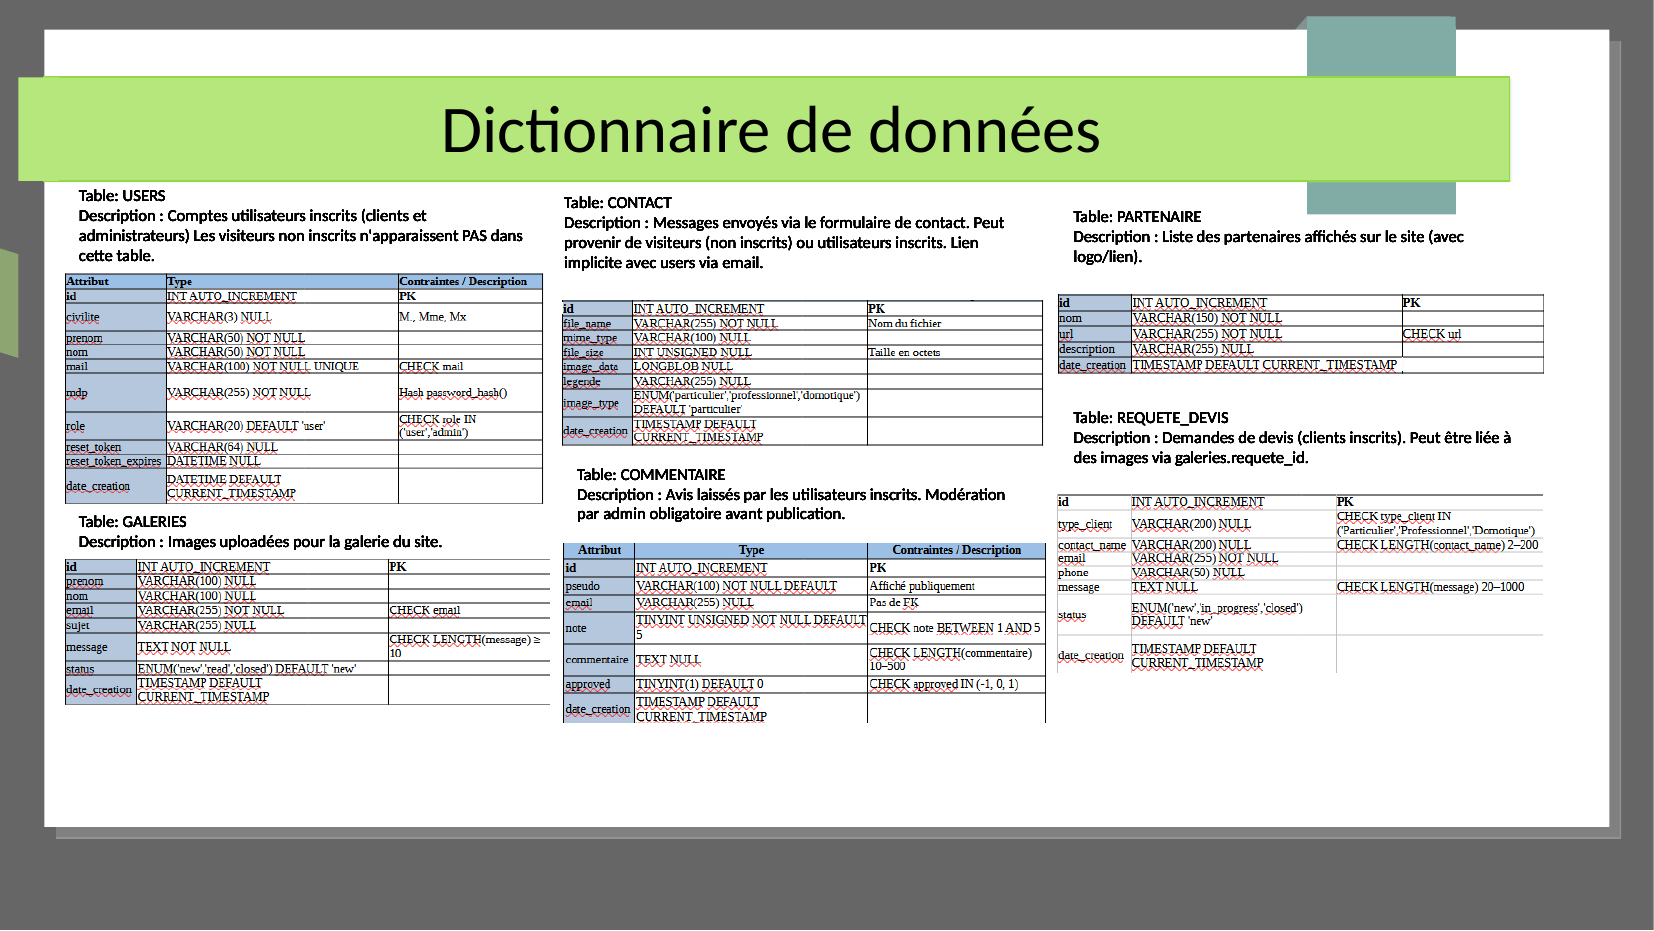

# Dictionnaire de données
Table: USERS
Description : Comptes utilisateurs inscrits (clients et administrateurs) Les visiteurs non inscrits n'apparaissent PAS dans cette table.
Table: USERS
Description : Comptes utilisateurs inscrits (clients et administrateurs) Les visiteurs non inscrits n'apparaissent PAS dans cette table.
Table: USERS
Description : Comptes utilisateurs inscrits (clients et administrateurs) Les visiteurs non inscrits n'apparaissent PAS dans cette table.
Table: USERS
Description : Comptes utilisateurs inscrits (clients et administrateurs) Les visiteurs non inscrits n'apparaissent PAS dans cette table.
Table: USERS
Description : Comptes utilisateurs inscrits (clients et administrateurs) Les visiteurs non inscrits n'apparaissent PAS dans cette table.
Table: USERS
Description : Comptes utilisateurs inscrits (clients et administrateurs) Les visiteurs non inscrits n'apparaissent PAS dans cette table.
Table: USERS
Description : Comptes utilisateurs inscrits (clients et administrateurs) Les visiteurs non inscrits n'apparaissent PAS dans cette table.
Table: USERS
Description : Comptes utilisateurs inscrits (clients et administrateurs) Les visiteurs non inscrits n'apparaissent PAS dans cette table.
Table: CONTACT
Description : Messages envoyés via le formulaire de contact. Peut provenir de visiteurs (non inscrits) ou utilisateurs inscrits. Lien implicite avec users via email.
Table: CONTACT
Description : Messages envoyés via le formulaire de contact. Peut provenir de visiteurs (non inscrits) ou utilisateurs inscrits. Lien implicite avec users via email.
Table: CONTACT
Description : Messages envoyés via le formulaire de contact. Peut provenir de visiteurs (non inscrits) ou utilisateurs inscrits. Lien implicite avec users via email.
Table: CONTACT
Description : Messages envoyés via le formulaire de contact. Peut provenir de visiteurs (non inscrits) ou utilisateurs inscrits. Lien implicite avec users via email.
Table: CONTACT
Description : Messages envoyés via le formulaire de contact. Peut provenir de visiteurs (non inscrits) ou utilisateurs inscrits. Lien implicite avec users via email.
Table: CONTACT
Description : Messages envoyés via le formulaire de contact. Peut provenir de visiteurs (non inscrits) ou utilisateurs inscrits. Lien implicite avec users via email.
Table: CONTACT
Description : Messages envoyés via le formulaire de contact. Peut provenir de visiteurs (non inscrits) ou utilisateurs inscrits. Lien implicite avec users via email.
Table: CONTACT
Description : Messages envoyés via le formulaire de contact. Peut provenir de visiteurs (non inscrits) ou utilisateurs inscrits. Lien implicite avec users via email.
Table: PARTENAIRE
Description : Liste des partenaires affichés sur le site (avec logo/lien).
Table: PARTENAIRE
Description : Liste des partenaires affichés sur le site (avec logo/lien).
Table: PARTENAIRE
Description : Liste des partenaires affichés sur le site (avec logo/lien).
Table: PARTENAIRE
Description : Liste des partenaires affichés sur le site (avec logo/lien).
Table: PARTENAIRE
Description : Liste des partenaires affichés sur le site (avec logo/lien).
Table: PARTENAIRE
Description : Liste des partenaires affichés sur le site (avec logo/lien).
Table: PARTENAIRE
Description : Liste des partenaires affichés sur le site (avec logo/lien).
Table: PARTENAIRE
Description : Liste des partenaires affichés sur le site (avec logo/lien).
Table: REQUETE_DEVIS
Description : Demandes de devis (clients inscrits). Peut être liée à des images via galeries.requete_id.
Table: REQUETE_DEVIS
Description : Demandes de devis (clients inscrits). Peut être liée à des images via galeries.requete_id.
Table: REQUETE_DEVIS
Description : Demandes de devis (clients inscrits). Peut être liée à des images via galeries.requete_id.
Table: REQUETE_DEVIS
Description : Demandes de devis (clients inscrits). Peut être liée à des images via galeries.requete_id.
Table: REQUETE_DEVIS
Description : Demandes de devis (clients inscrits). Peut être liée à des images via galeries.requete_id.
Table: REQUETE_DEVIS
Description : Demandes de devis (clients inscrits). Peut être liée à des images via galeries.requete_id.
Table: REQUETE_DEVIS
Description : Demandes de devis (clients inscrits). Peut être liée à des images via galeries.requete_id.
Table: REQUETE_DEVIS
Description : Demandes de devis (clients inscrits). Peut être liée à des images via galeries.requete_id.
Table: COMMENTAIRE
Description : Avis laissés par les utilisateurs inscrits. Modération par admin obligatoire avant publication.
Table: COMMENTAIRE
Description : Avis laissés par les utilisateurs inscrits. Modération par admin obligatoire avant publication.
Table: COMMENTAIRE
Description : Avis laissés par les utilisateurs inscrits. Modération par admin obligatoire avant publication.
Table: COMMENTAIRE
Description : Avis laissés par les utilisateurs inscrits. Modération par admin obligatoire avant publication.
Table: COMMENTAIRE
Description : Avis laissés par les utilisateurs inscrits. Modération par admin obligatoire avant publication.
Table: COMMENTAIRE
Description : Avis laissés par les utilisateurs inscrits. Modération par admin obligatoire avant publication.
Table: COMMENTAIRE
Description : Avis laissés par les utilisateurs inscrits. Modération par admin obligatoire avant publication.
Table: COMMENTAIRE
Description : Avis laissés par les utilisateurs inscrits. Modération par admin obligatoire avant publication.
Table: GALERIES
Description : Images uploadées pour la galerie du site.
Table: GALERIES
Description : Images uploadées pour la galerie du site.
Table: GALERIES
Description : Images uploadées pour la galerie du site.
Table: GALERIES
Description : Images uploadées pour la galerie du site.
Table: GALERIES
Description : Images uploadées pour la galerie du site.
Table: GALERIES
Description : Images uploadées pour la galerie du site.
Table: GALERIES
Description : Images uploadées pour la galerie du site.
Table: GALERIES
Description : Images uploadées pour la galerie du site.